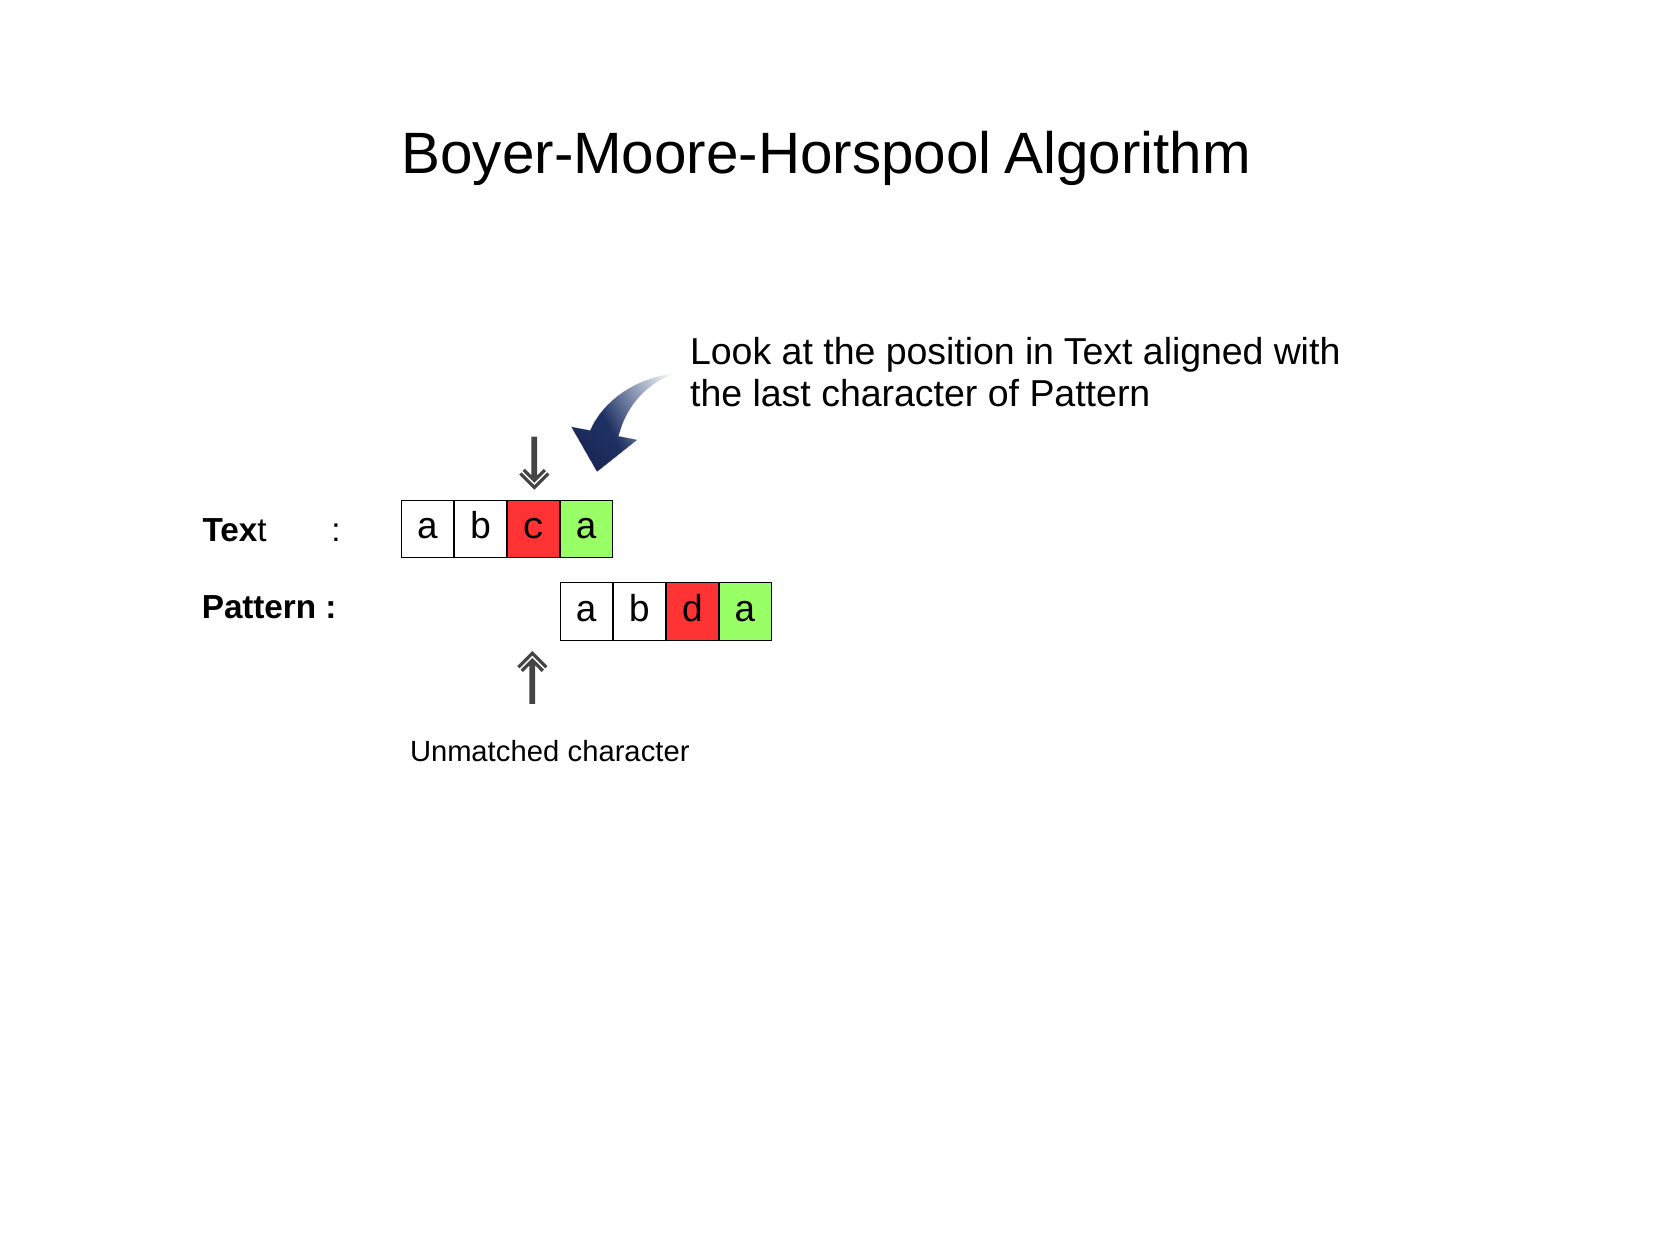

#
Boyer-Moore-Horspool Algorithm
Look at the position in Text aligned with
the last character of Pattern
a
c
b
a
Text :
Pattern :
a
d
b
a
Unmatched character